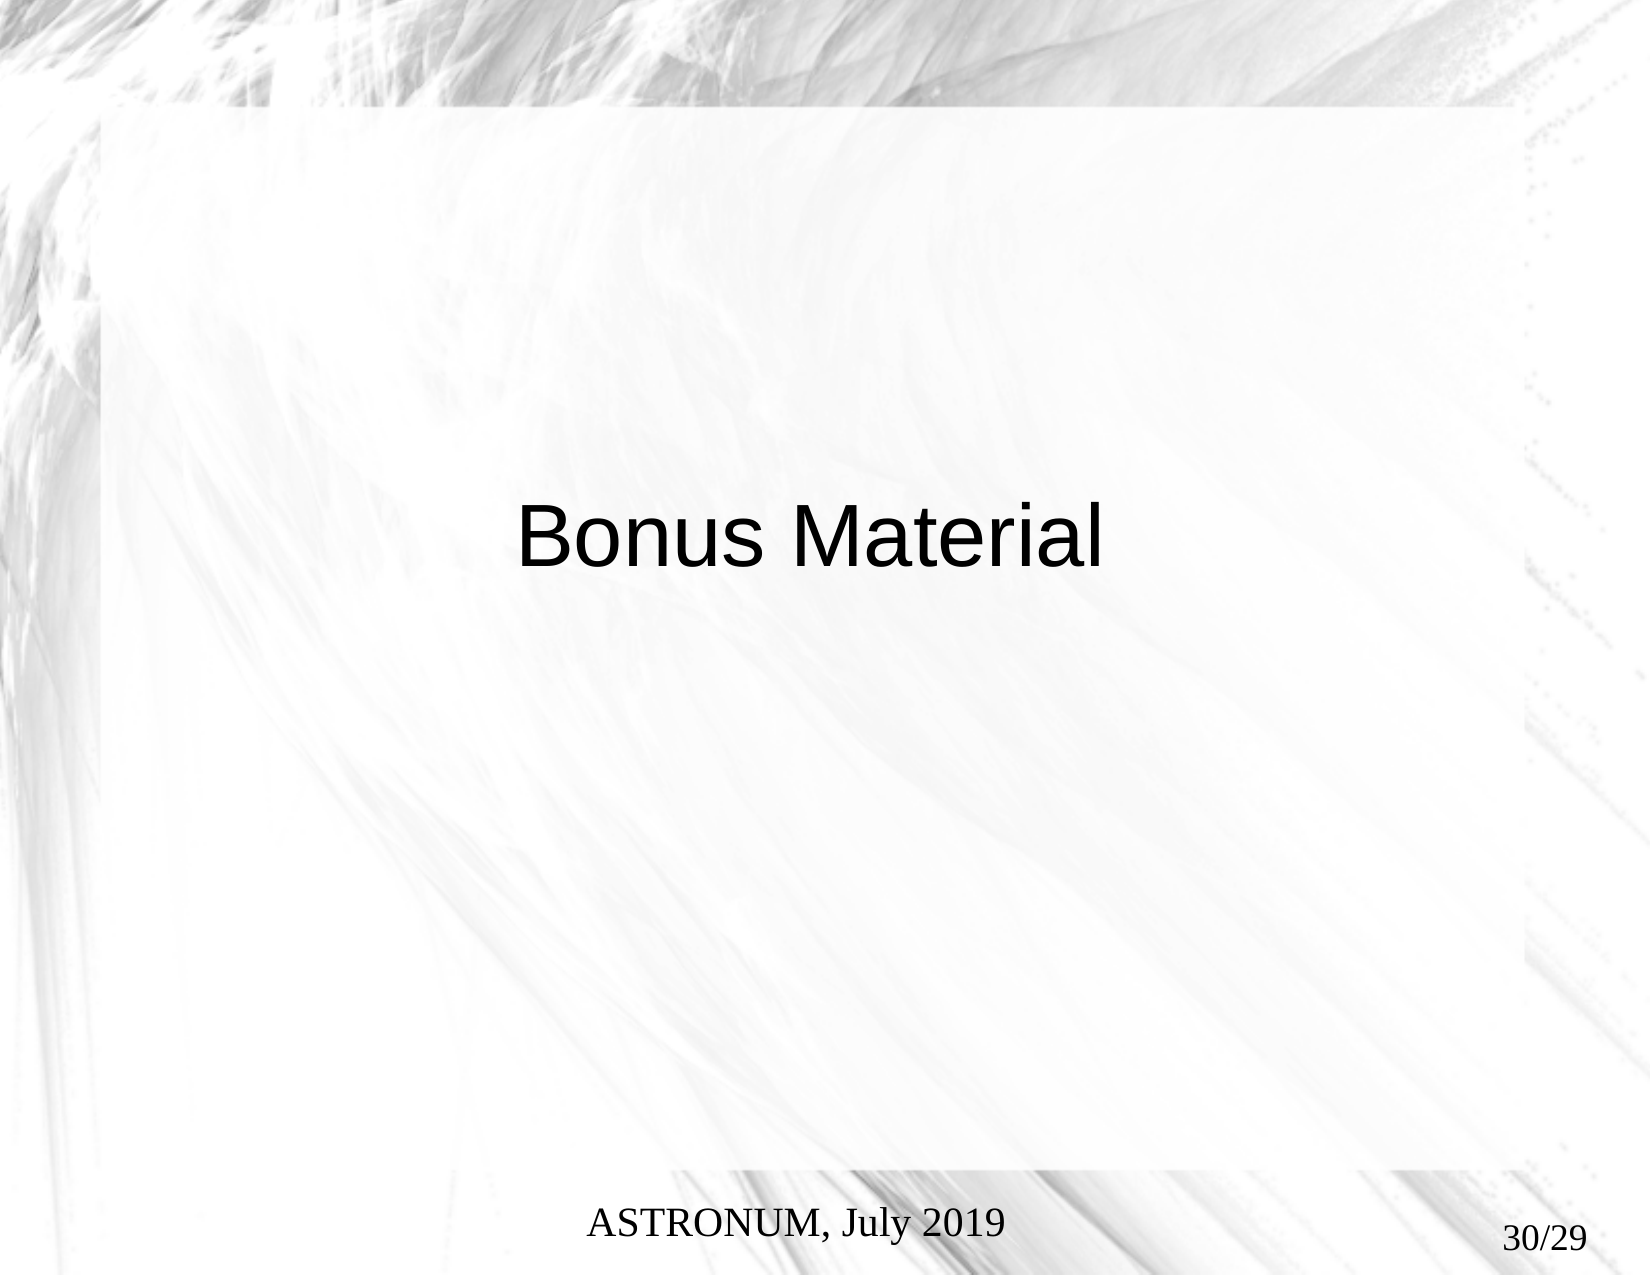

# Bonus Material
ASTRONUM, July 2019
30